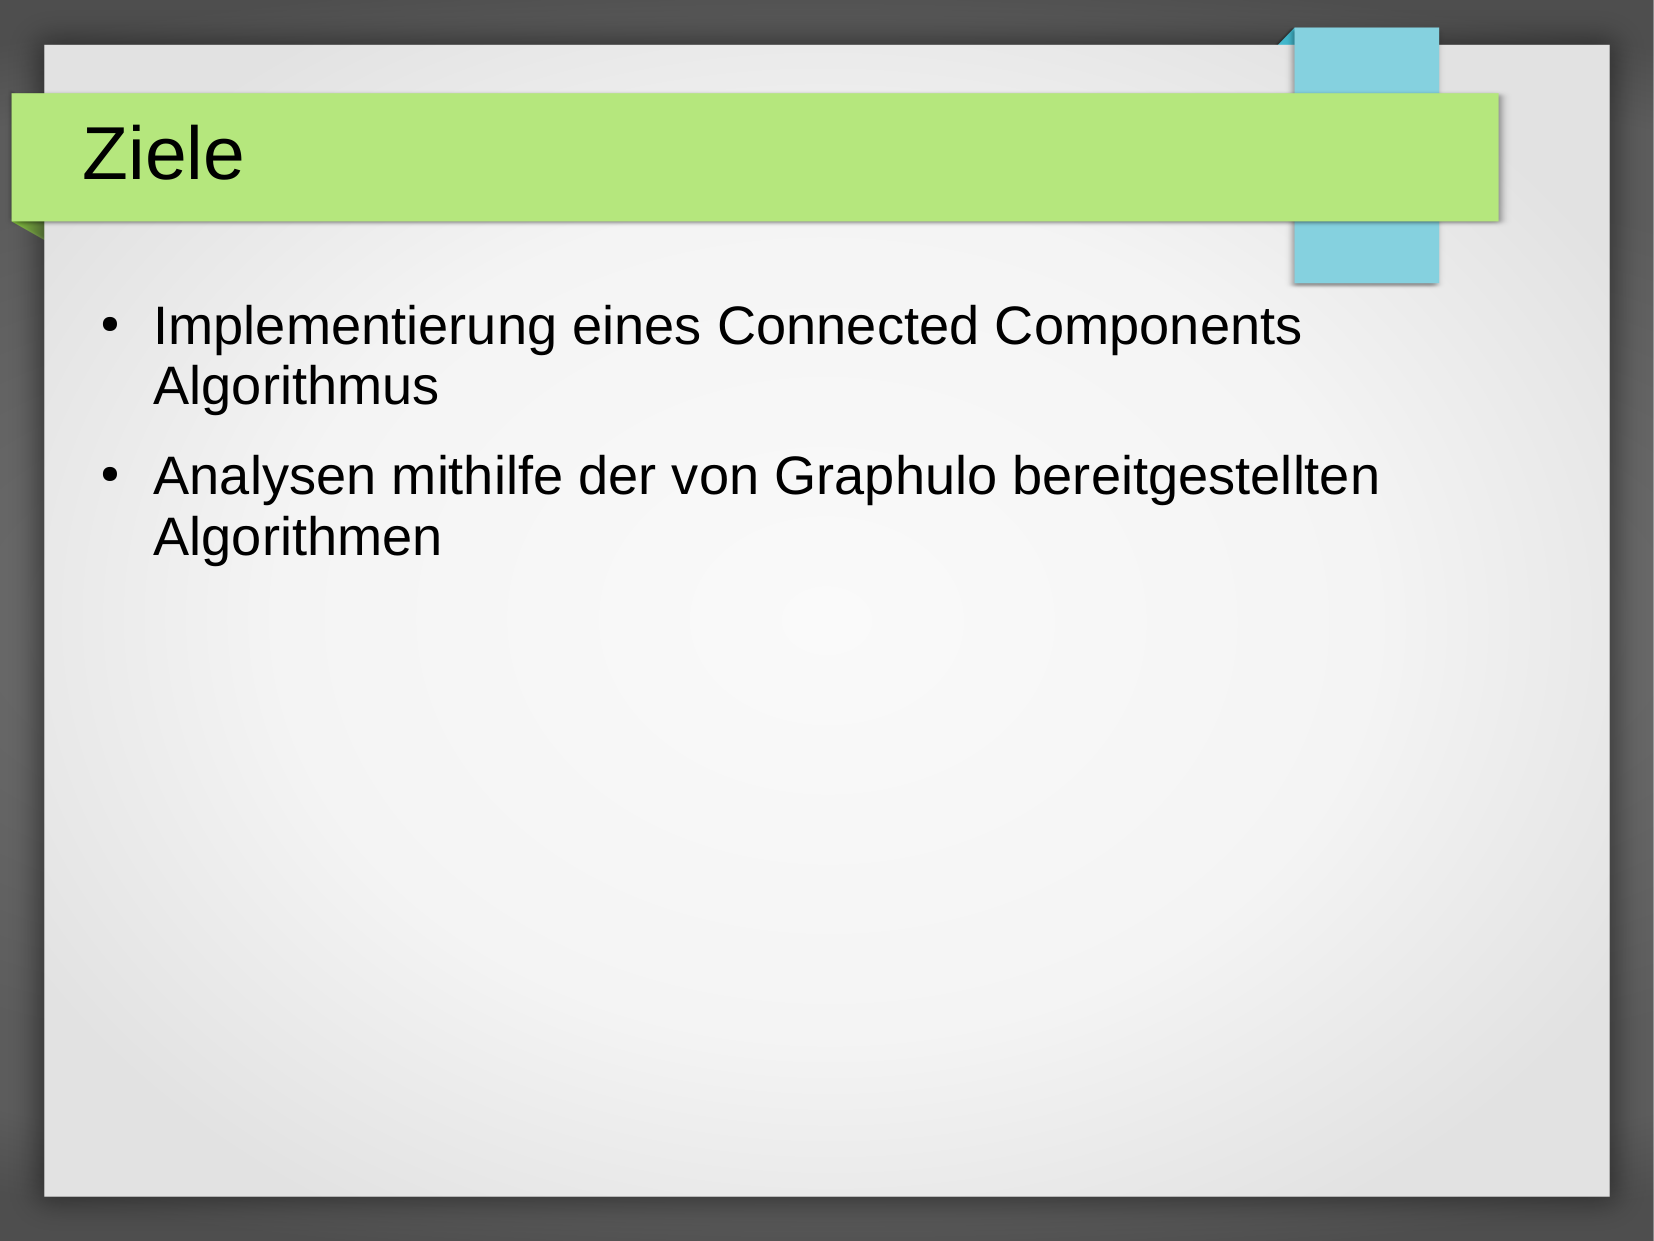

# Ziele
Implementierung eines Connected Components Algorithmus
Analysen mithilfe der von Graphulo bereitgestellten Algorithmen